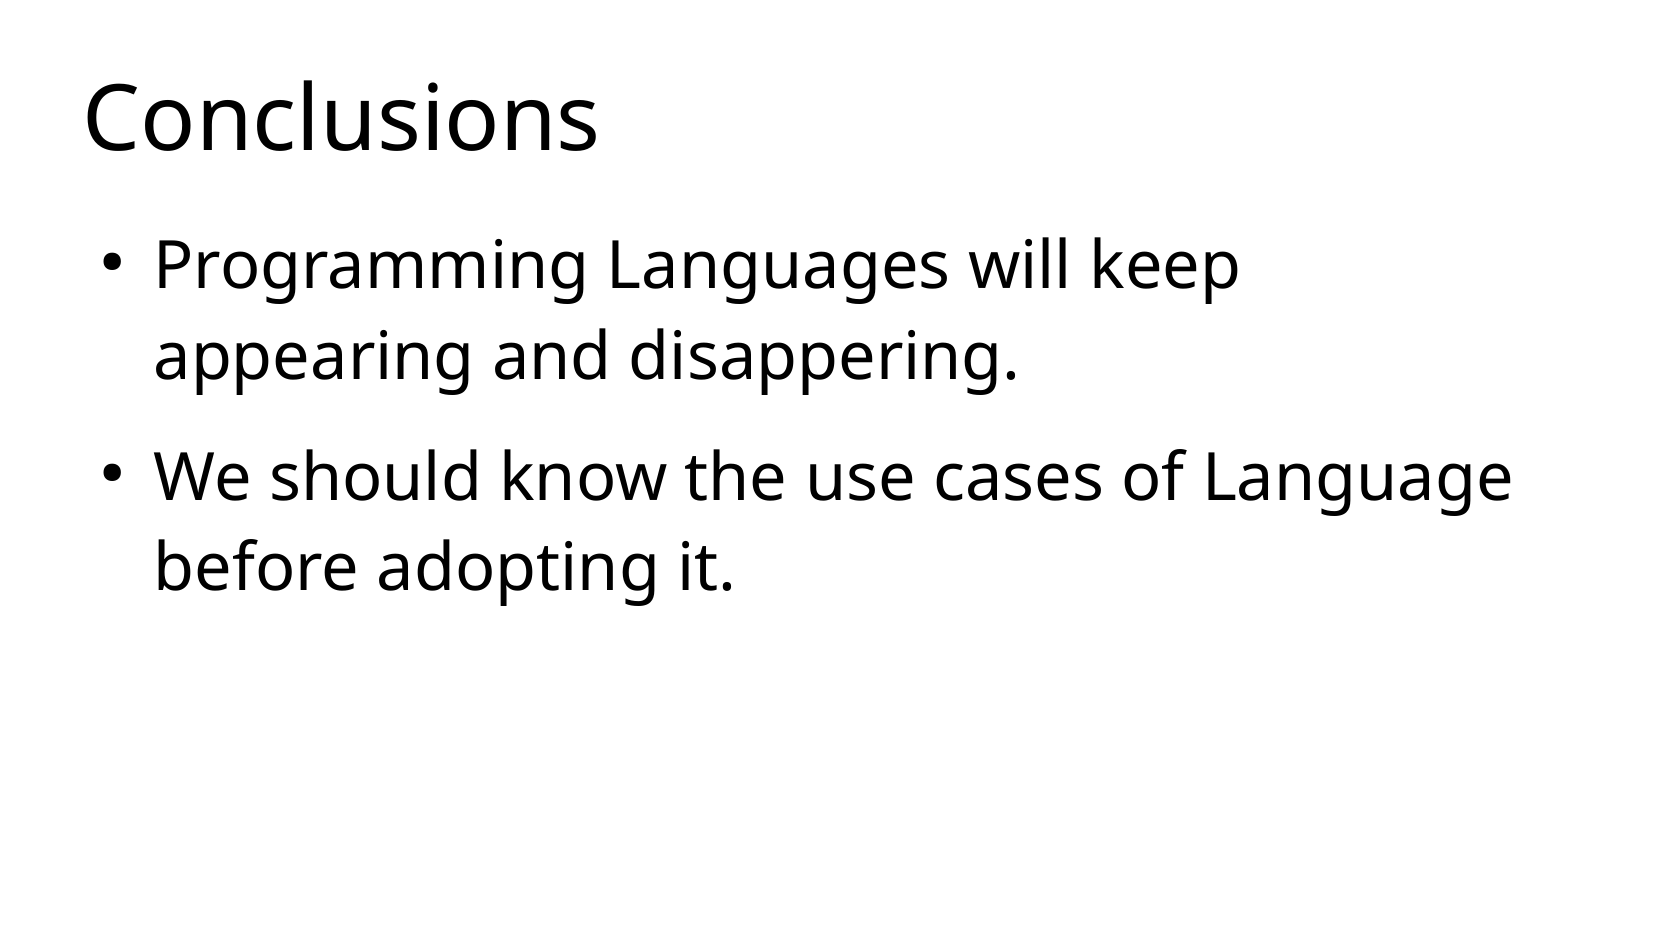

# Conclusions
Programming Languages will keep appearing and disappering.
We should know the use cases of Language before adopting it.